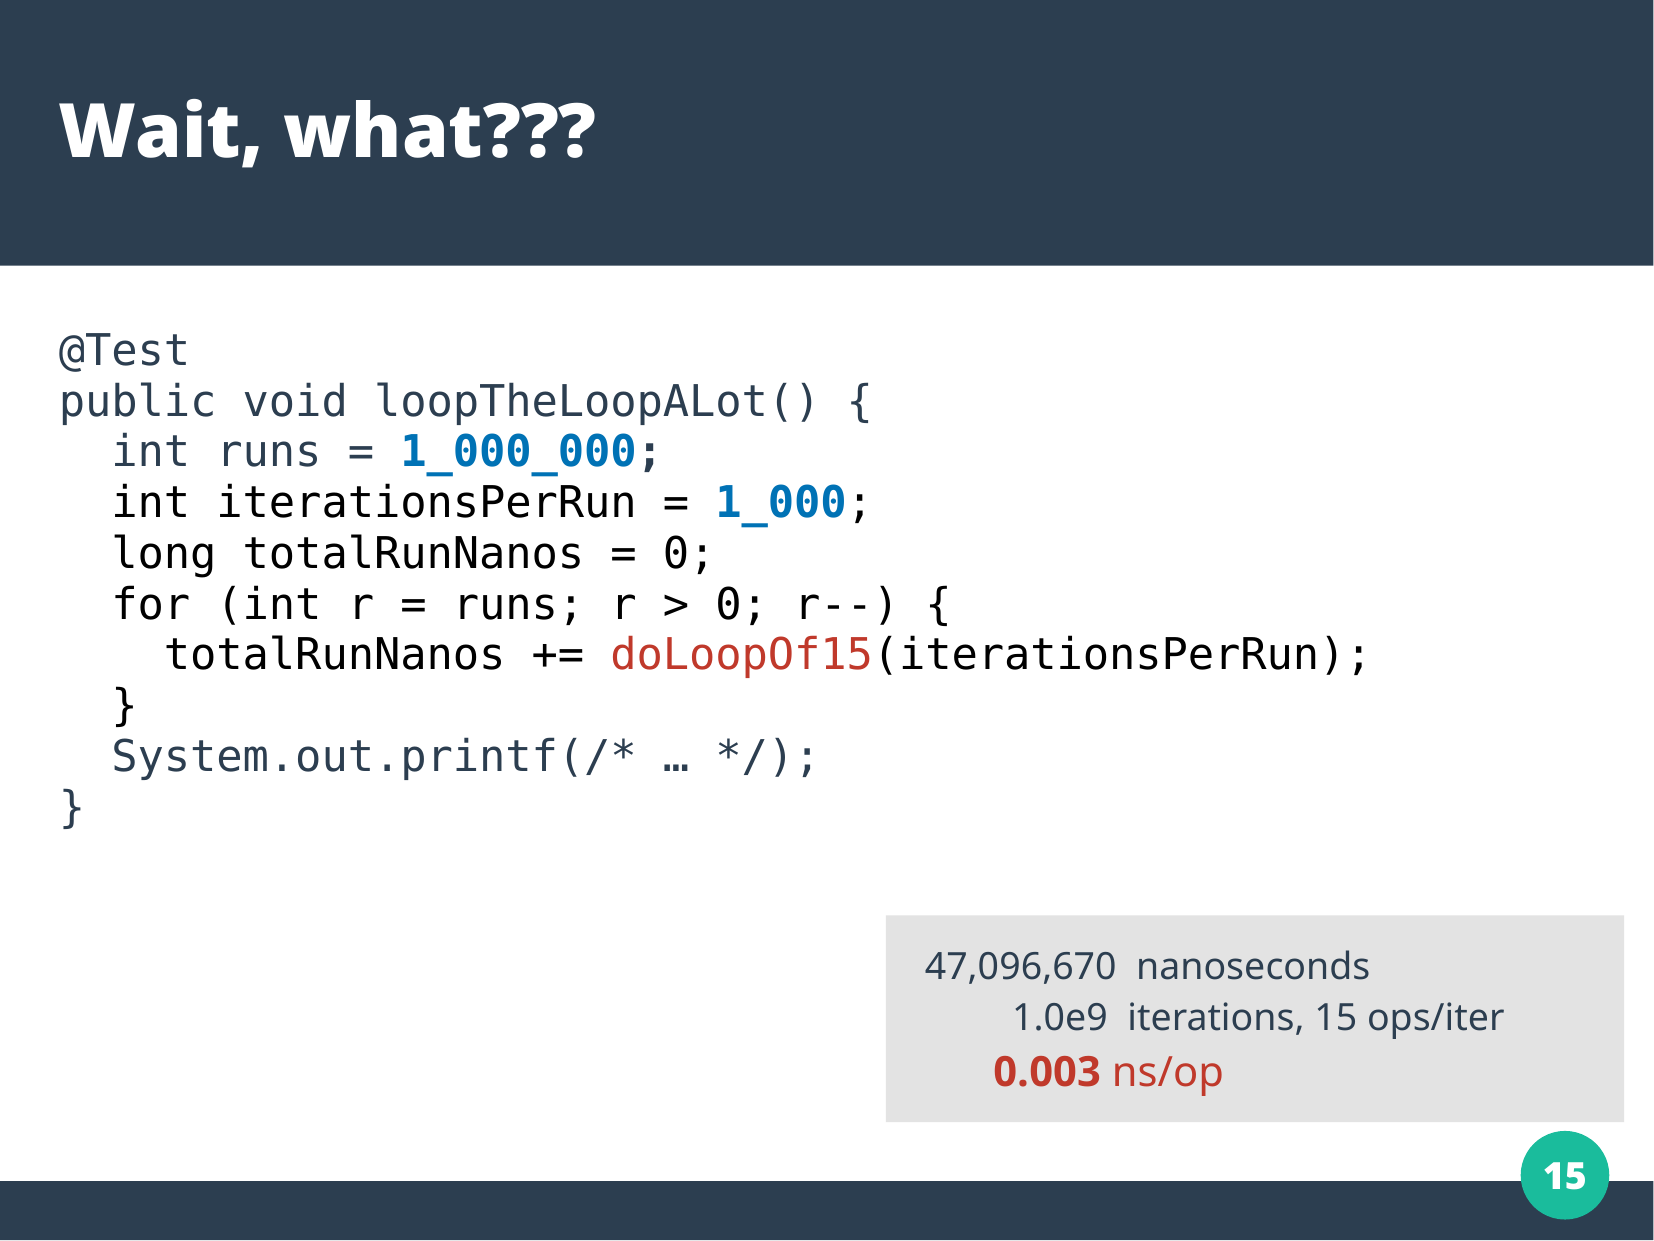

# Wait, what???
@Test
public void loopTheLoopALot() {
 int runs = 1_000_000;
 int iterationsPerRun = 1_000;
 long totalRunNanos = 0;
 for (int r = runs; r > 0; r--) {
 totalRunNanos += doLoopOf15(iterationsPerRun);
 }
 System.out.printf(/* … */);
}
 47,096,670 nanoseconds
 1.0e9 iterations, 15 ops/iter
 0.003 ns/op
15